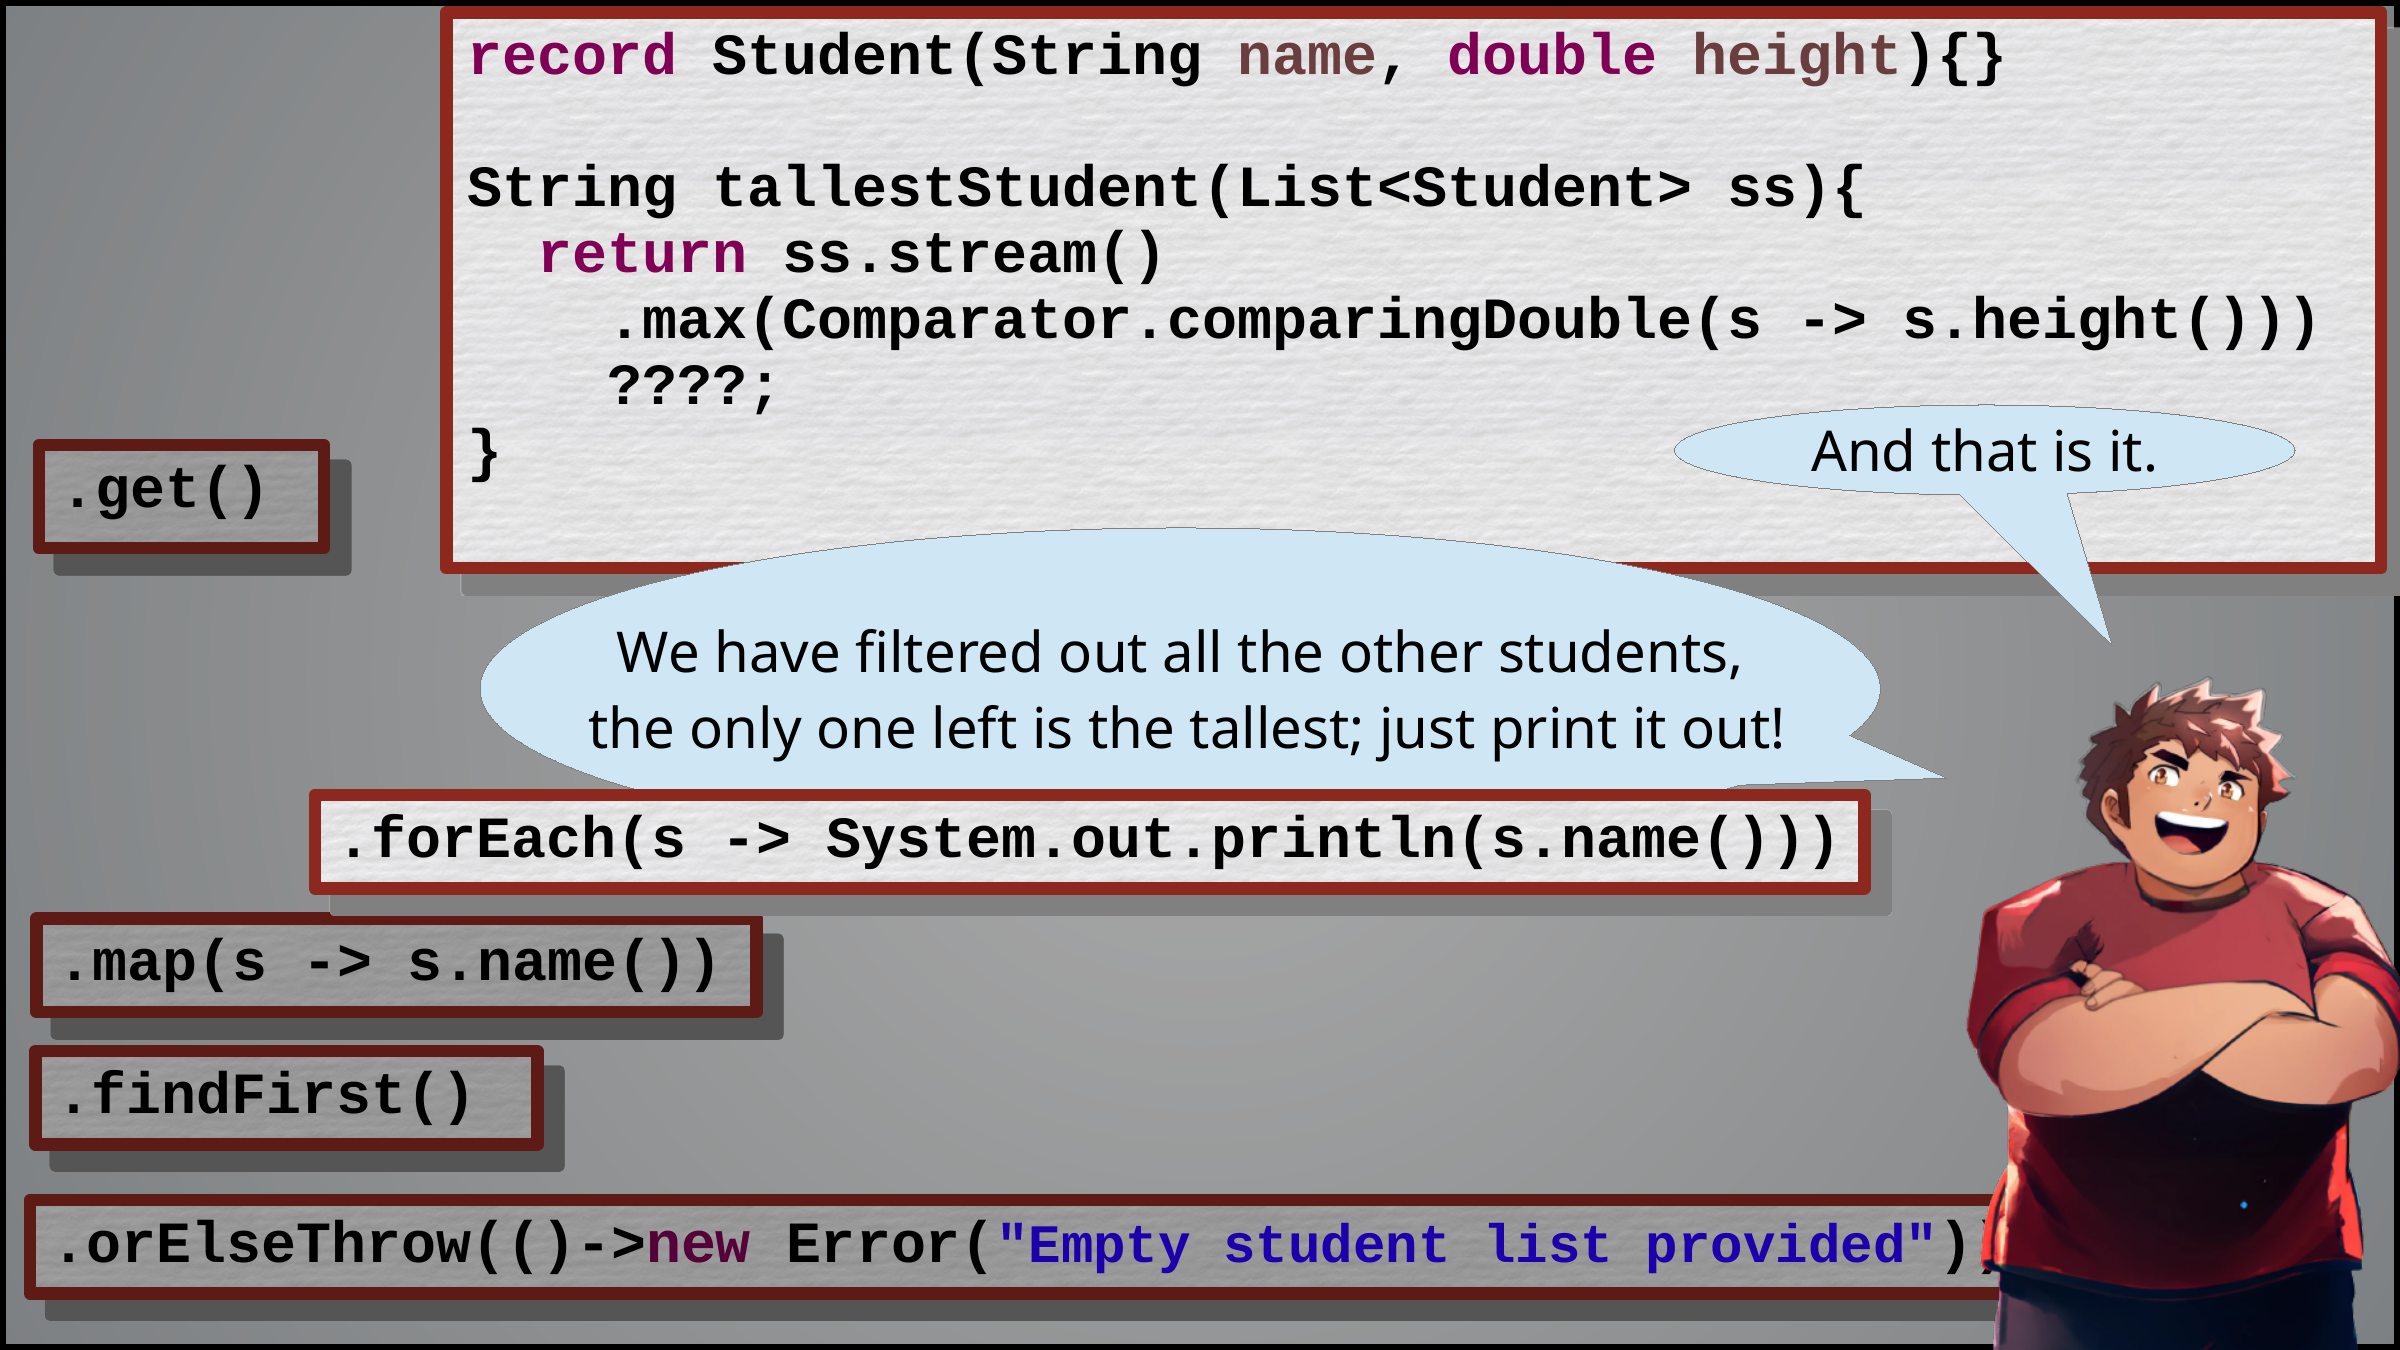

record Student(String name, double height){}
String tallestStudent(List<Student> ss){
 return ss.stream()
 .max(Comparator.comparingDouble(s -> s.height()))
 ????;
}
And that is it.
.get()
We have filtered out all the other students,
 the only one left is the tallest; just print it out!
.forEach(s -> System.out.println(s.name()))
.map(s -> s.name())
.findFirst()
.orElseThrow(()->new Error("Empty student list provided"))